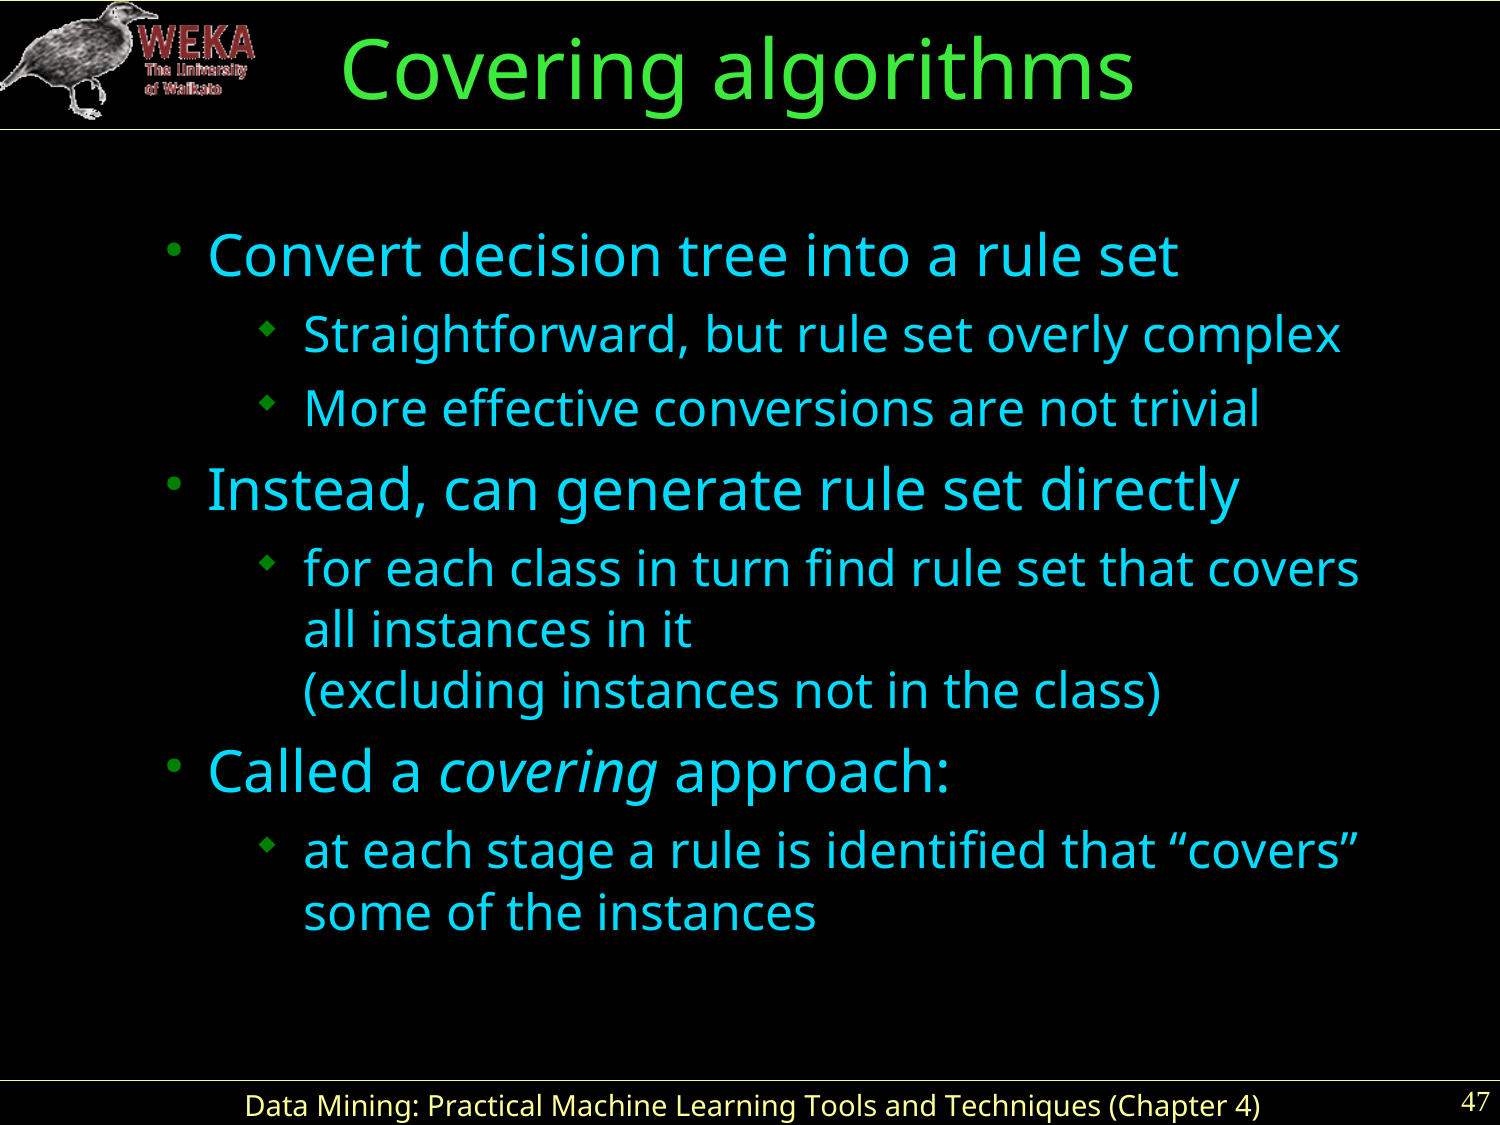

# Covering algorithms
Convert decision tree into a rule set
Straightforward, but rule set overly complex
More effective conversions are not trivial
Instead, can generate rule set directly
for each class in turn find rule set that covers all instances in it
(excluding instances not in the class)
Called a covering approach:
at each stage a rule is identified that “covers” some of the instances
Data Mining: Practical Machine Learning Tools and Techniques (Chapter 4)
47